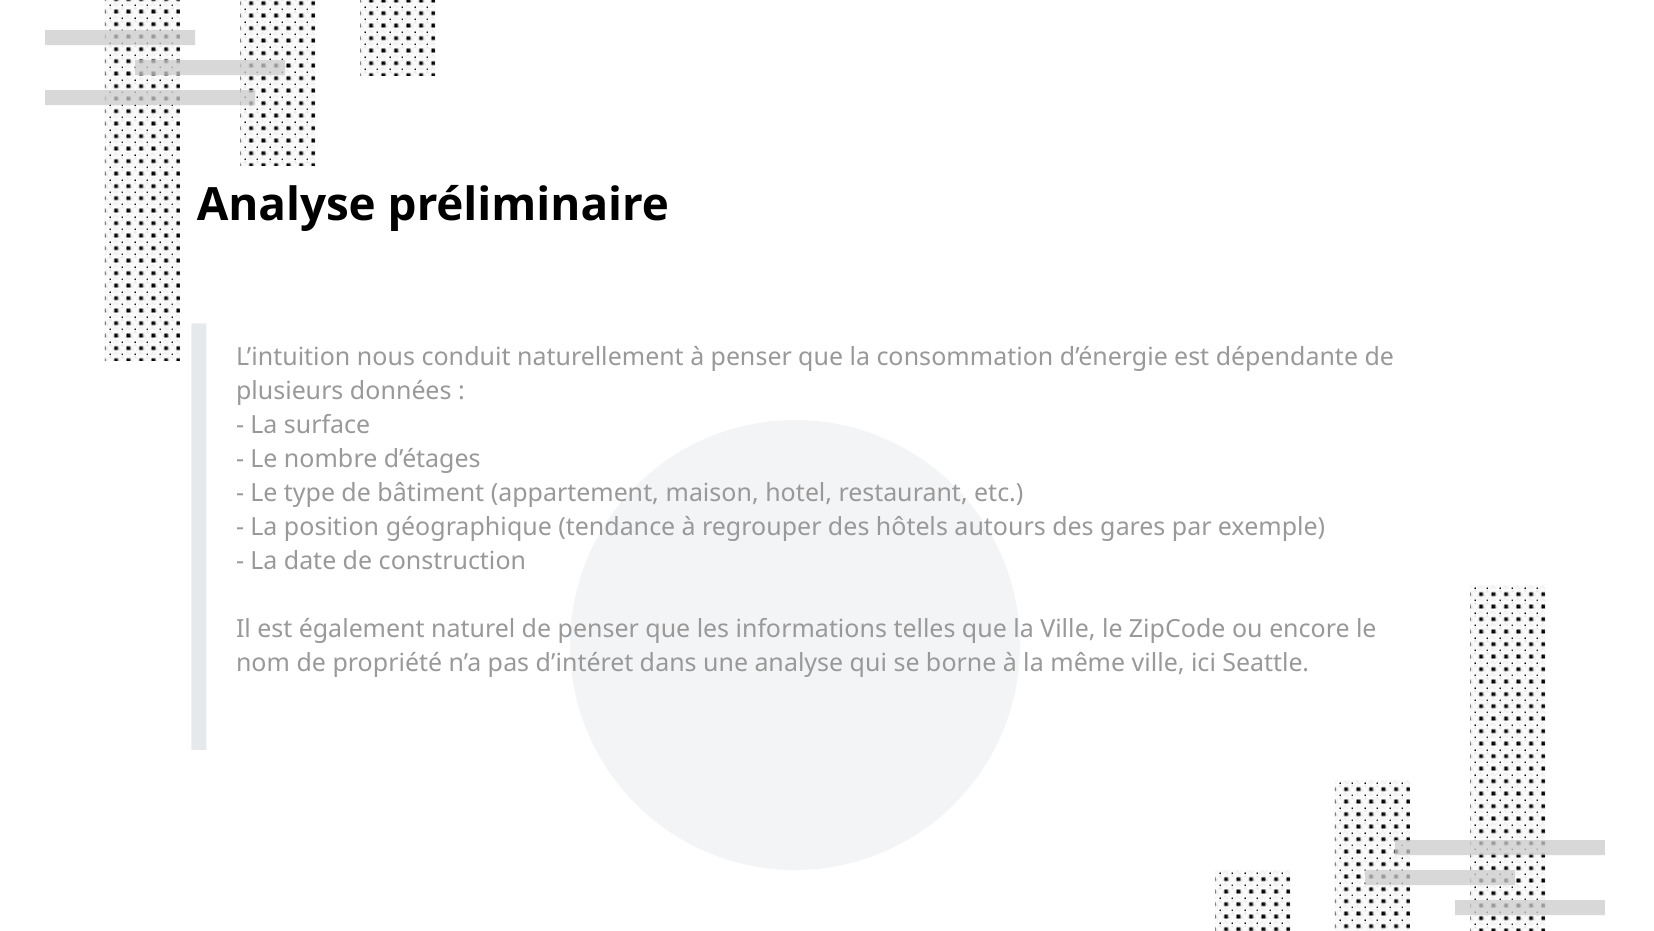

Analyse préliminaire
L’intuition nous conduit naturellement à penser que la consommation d’énergie est dépendante de plusieurs données :
- La surface
- Le nombre d’étages
- Le type de bâtiment (appartement, maison, hotel, restaurant, etc.)
- La position géographique (tendance à regrouper des hôtels autours des gares par exemple)
- La date de construction
Il est également naturel de penser que les informations telles que la Ville, le ZipCode ou encore le nom de propriété n’a pas d’intéret dans une analyse qui se borne à la même ville, ici Seattle.